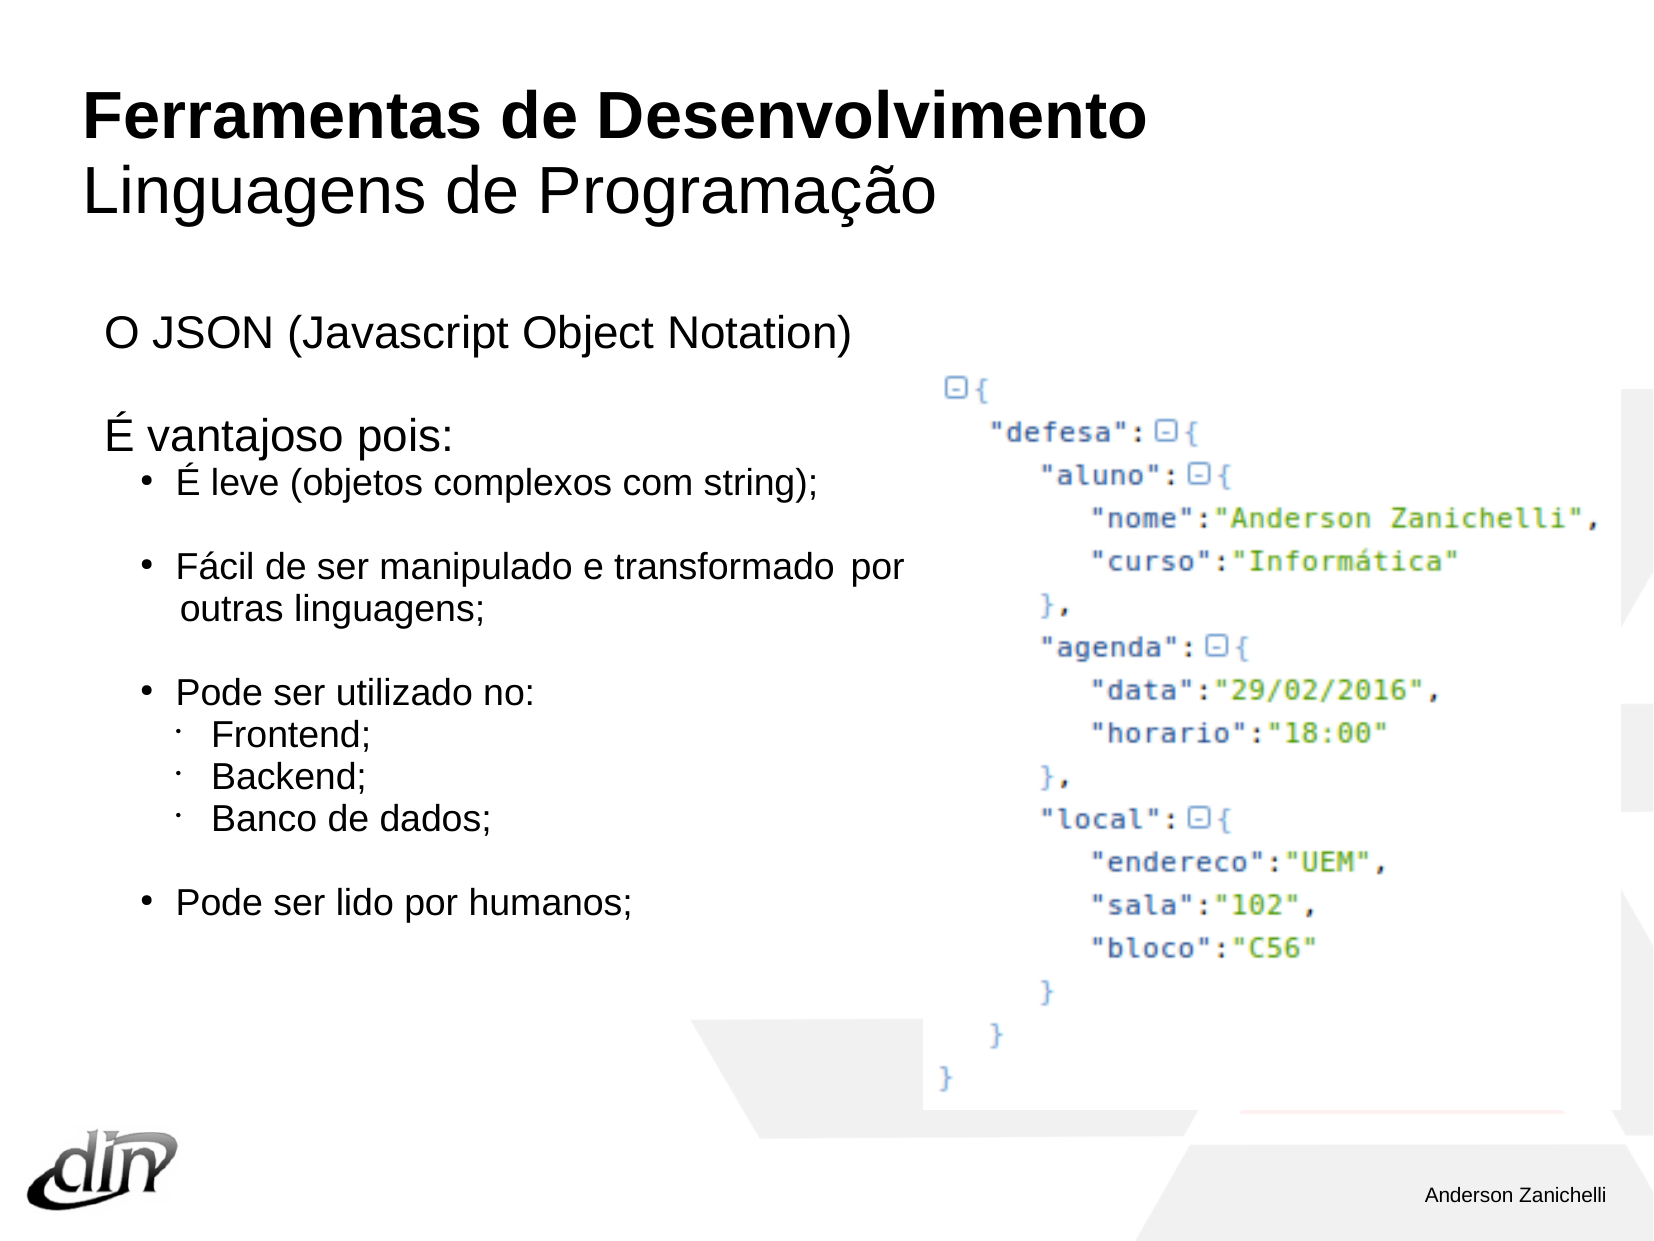

# Ferramentas de Desenvolvimento Linguagens de Programação
O JSON (Javascript Object Notation)
É vantajoso pois:
É leve (objetos complexos com string);
Fácil de ser manipulado e transformado 	por
	outras linguagens;
Pode ser utilizado no:
Frontend;
Backend;
Banco de dados;
Pode ser lido por humanos;
Anderson Zanichelli